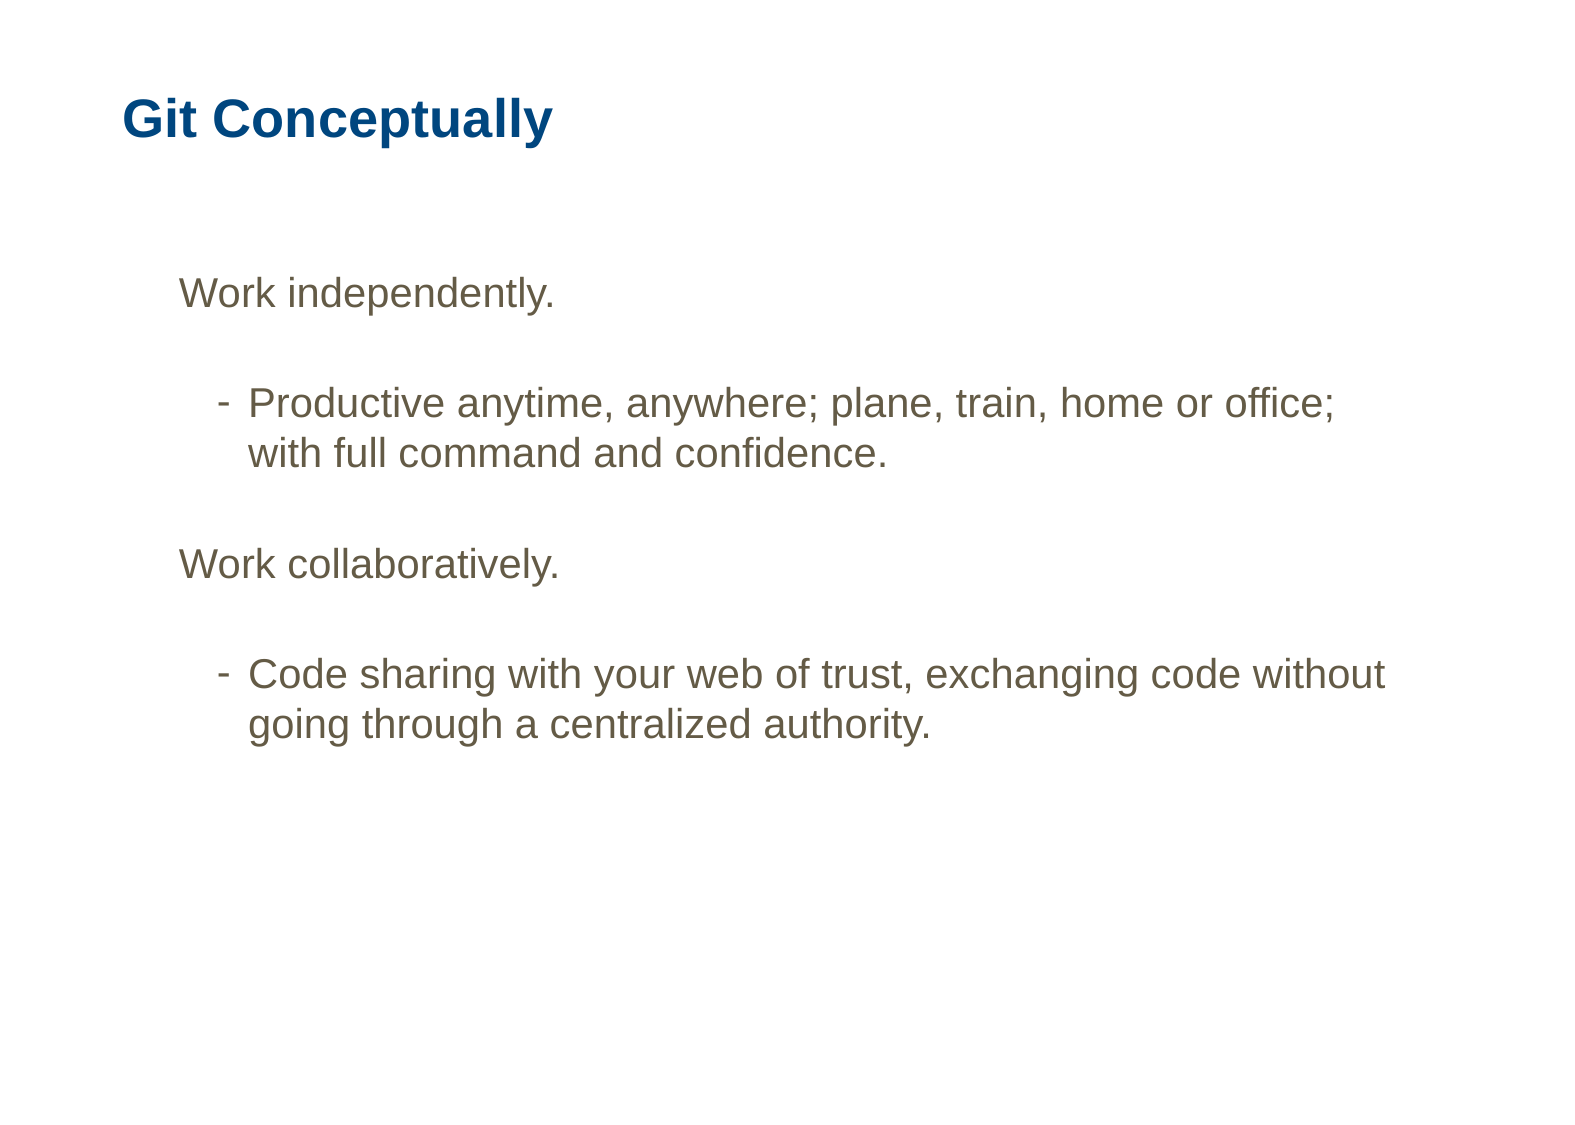

# Git Conceptually
Work independently.
Productive anytime, anywhere; plane, train, home or office; with full command and confidence.
Work collaboratively.
Code sharing with your web of trust, exchanging code without going through a centralized authority.